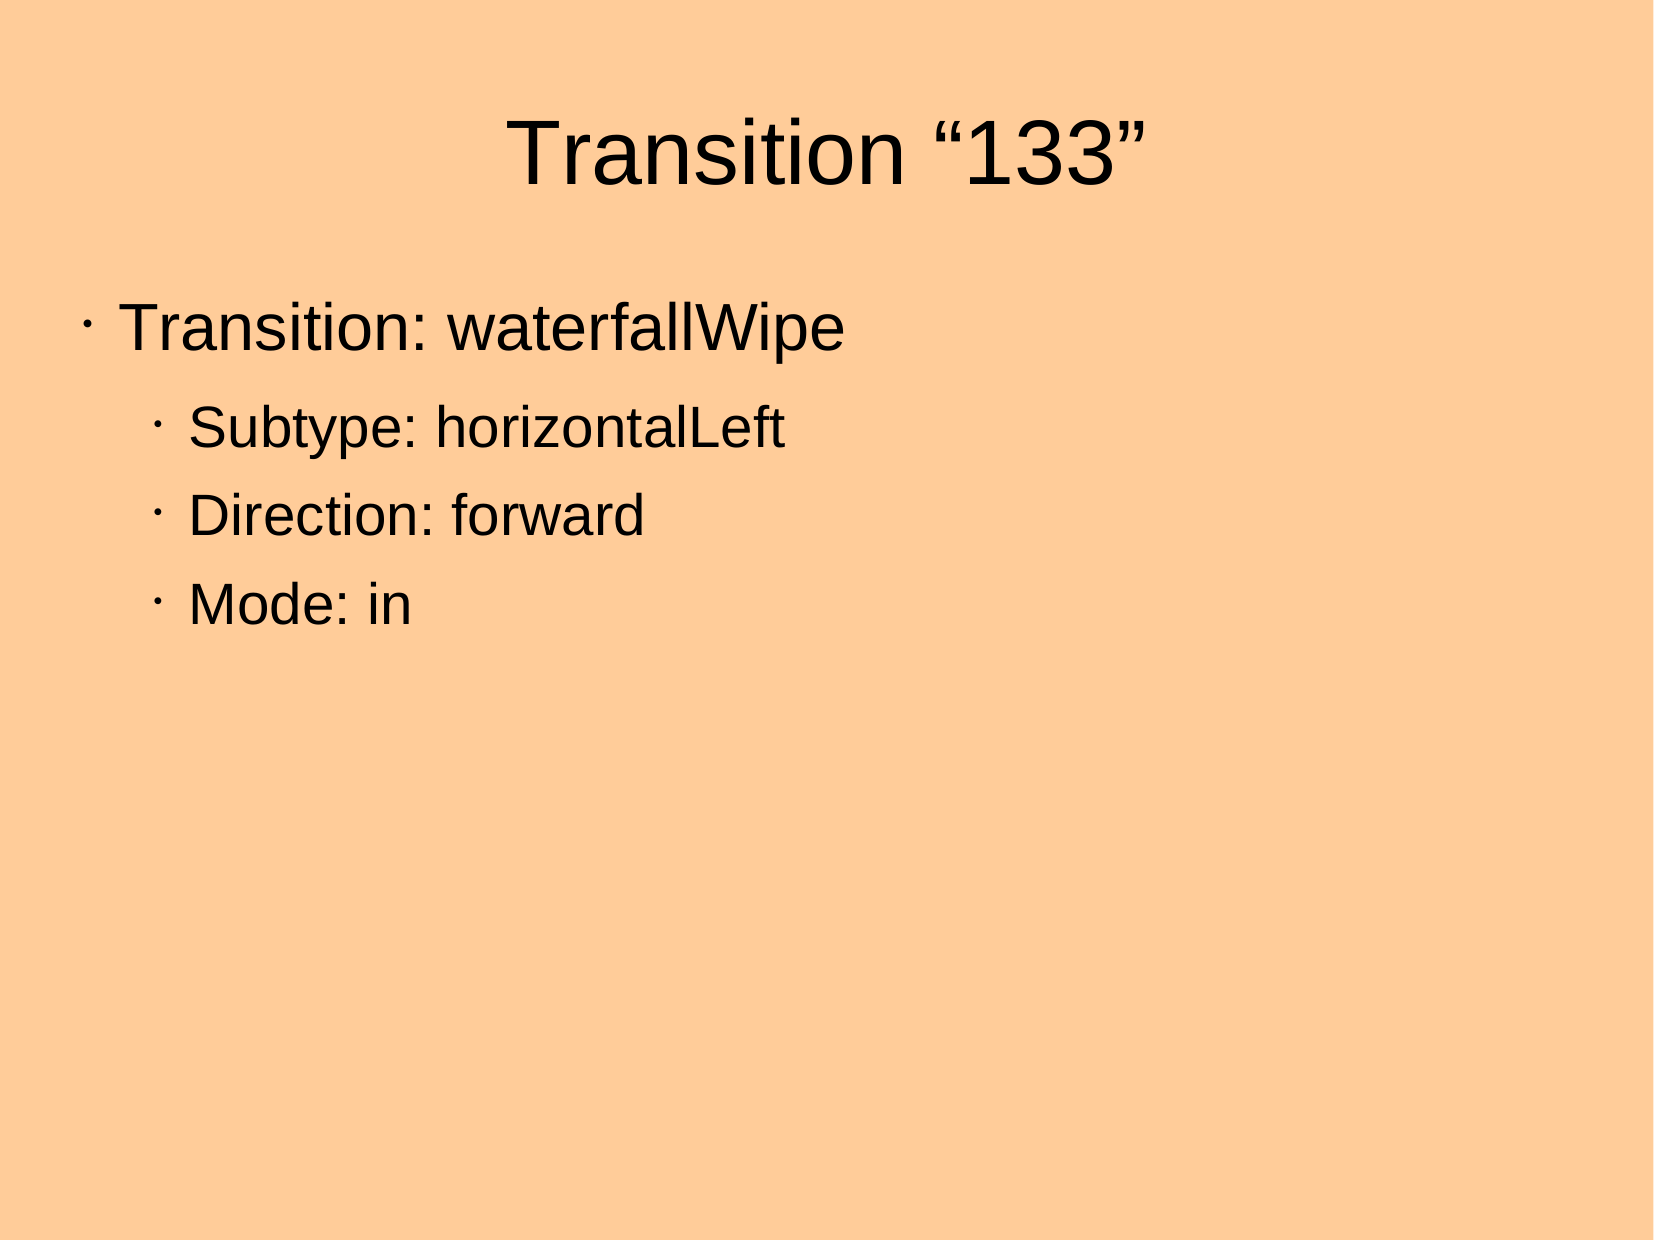

# Transition “133”
Transition: waterfallWipe
Subtype: horizontalLeft
Direction: forward
Mode: in